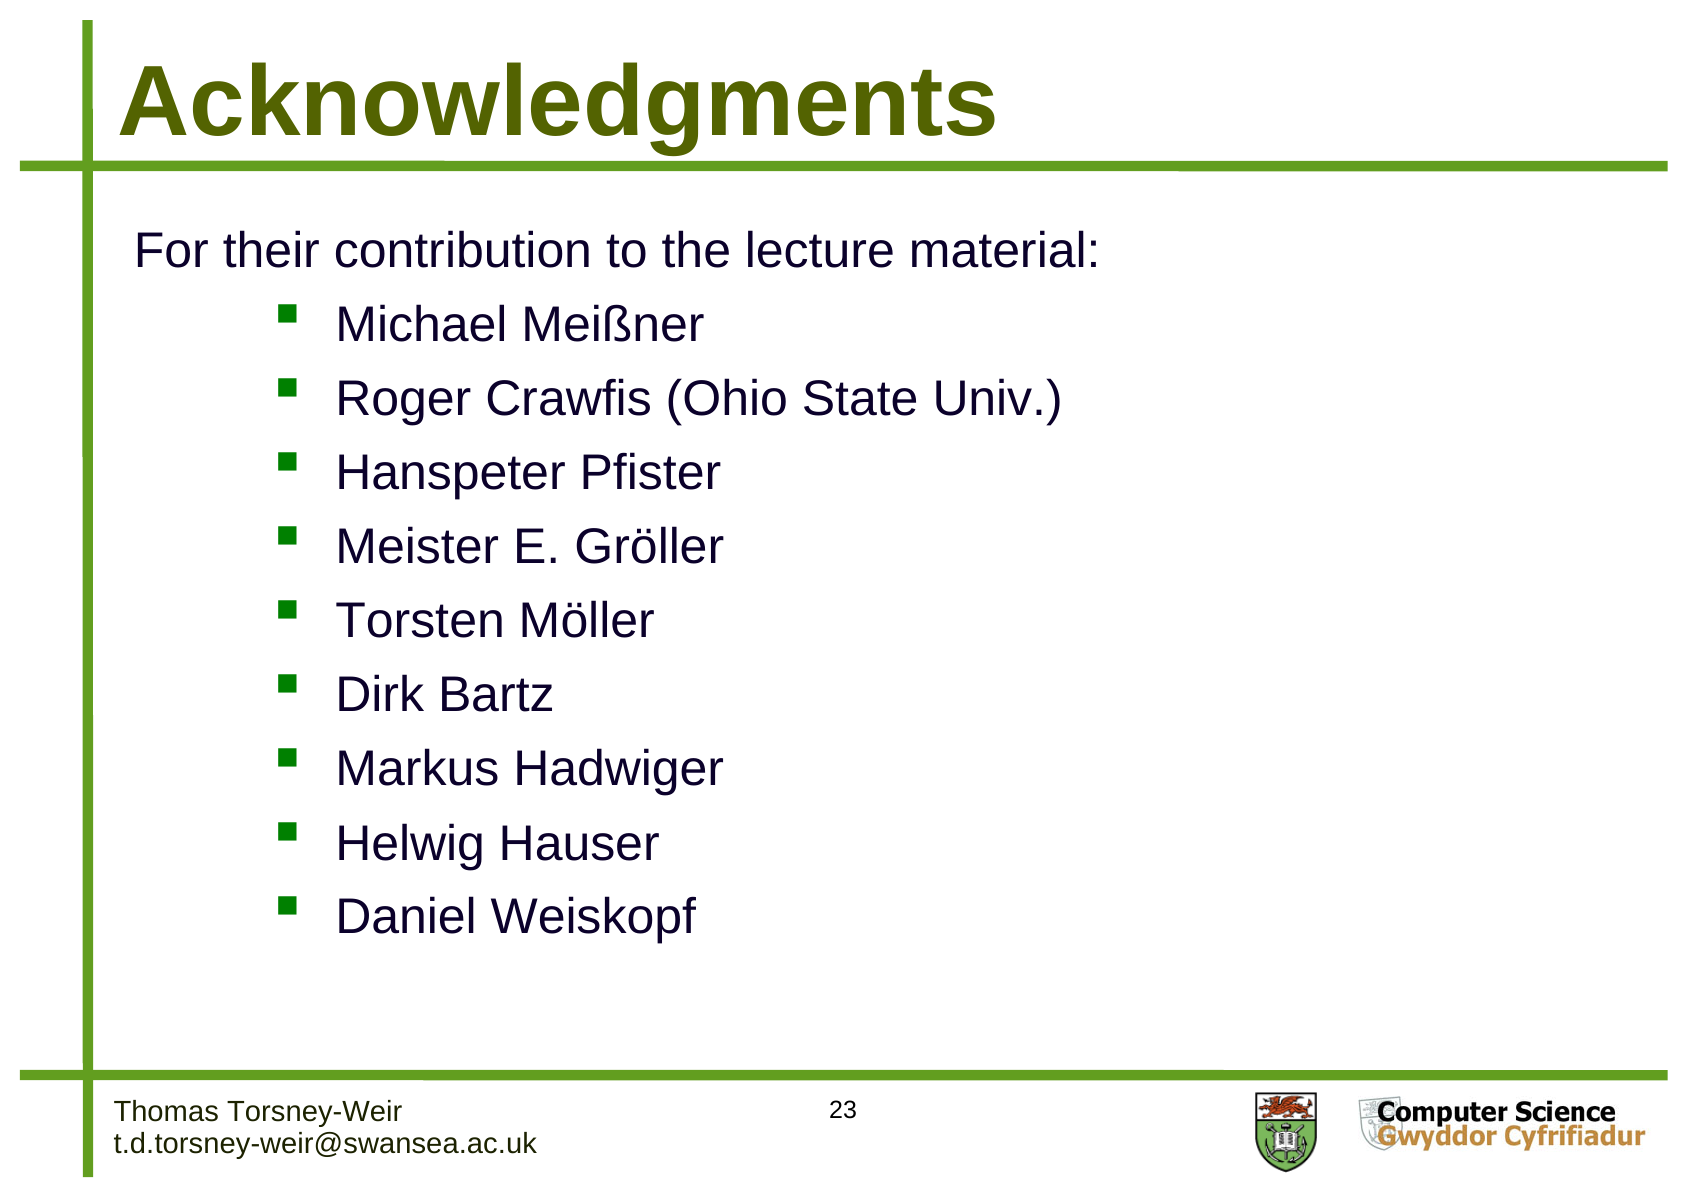

# Acknowledgments
For their contribution to the lecture material:
Michael Meißner
Roger Crawfis (Ohio State Univ.)
Hanspeter Pfister
Meister E. Gröller
Torsten Möller
Dirk Bartz
Markus Hadwiger
Helwig Hauser
Daniel Weiskopf